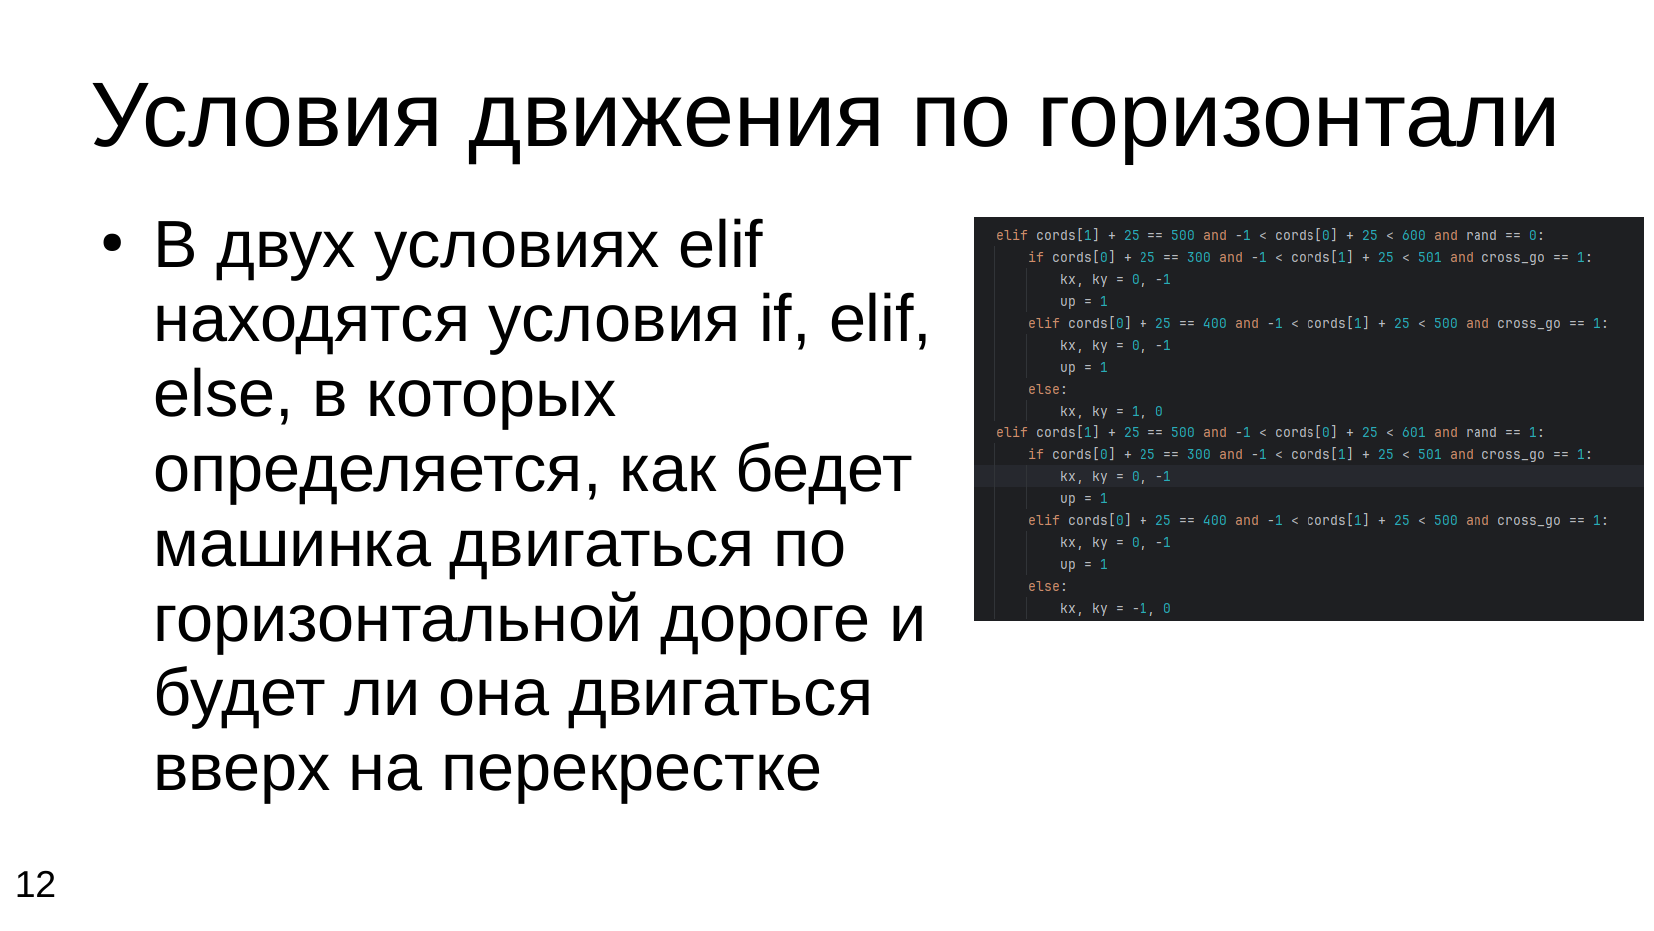

# Условия движения по горизонтали
В двух условиях elif находятся условия if, elif, else, в которых определяется, как бедет машинка двигаться по горизонтальной дороге и будет ли она двигаться вверх на перекрестке